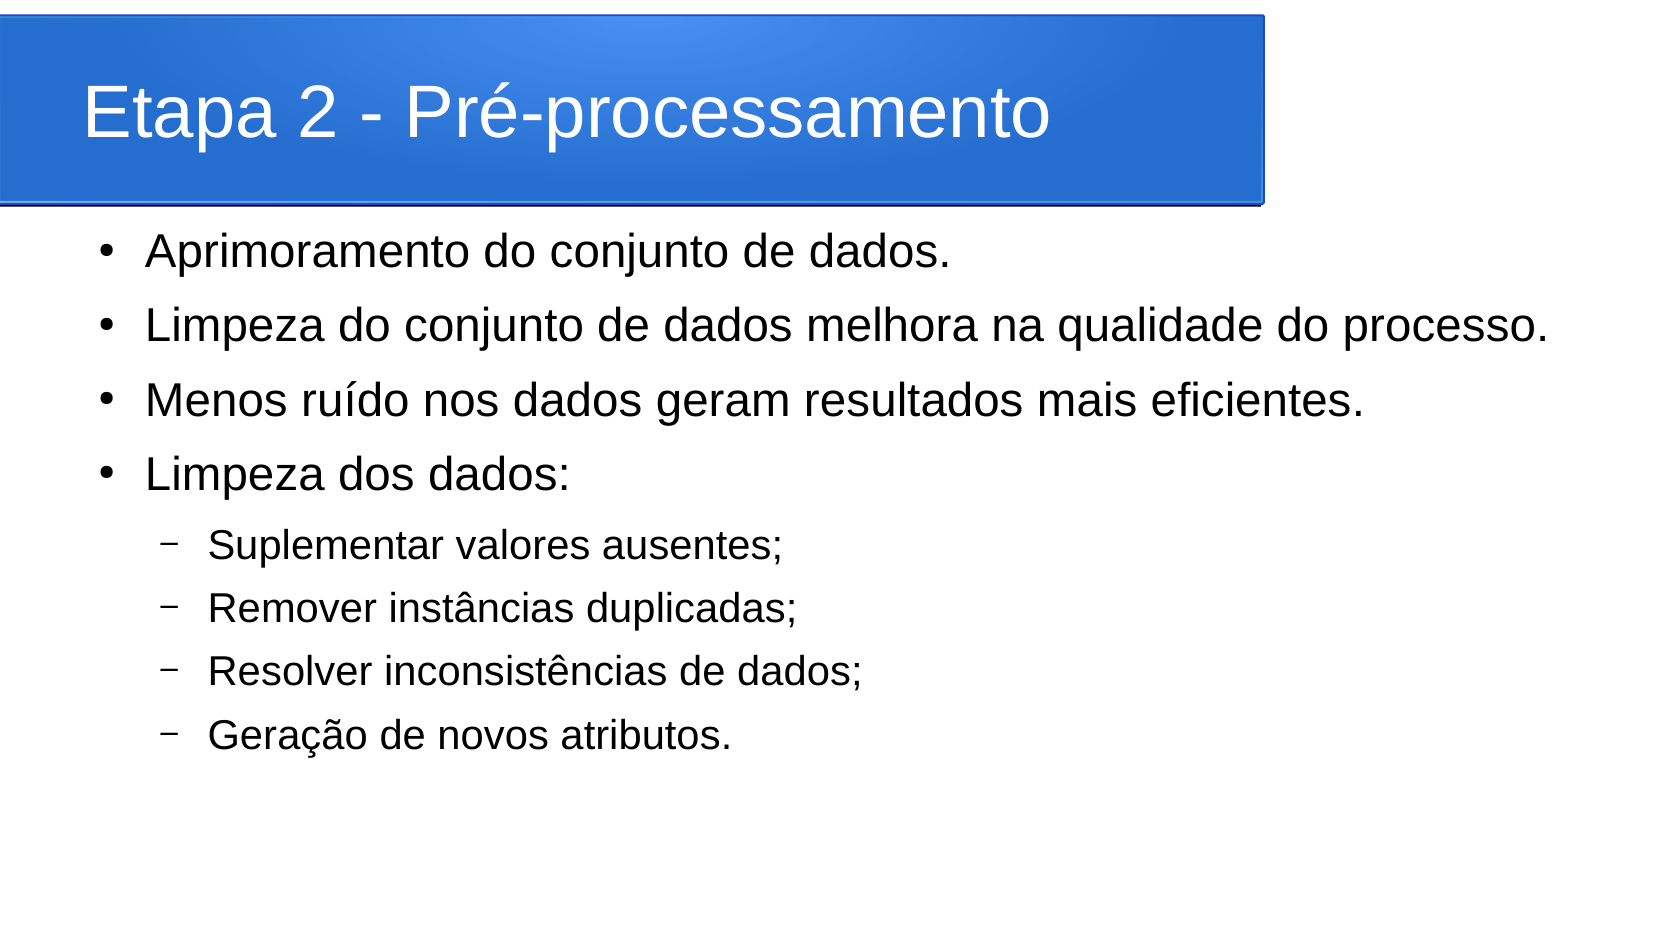

# Etapa 2 - Pré-processamento
Aprimoramento do conjunto de dados.
Limpeza do conjunto de dados melhora na qualidade do processo.
Menos ruído nos dados geram resultados mais eficientes.
Limpeza dos dados:
Suplementar valores ausentes;
Remover instâncias duplicadas;
Resolver inconsistências de dados;
Geração de novos atributos.